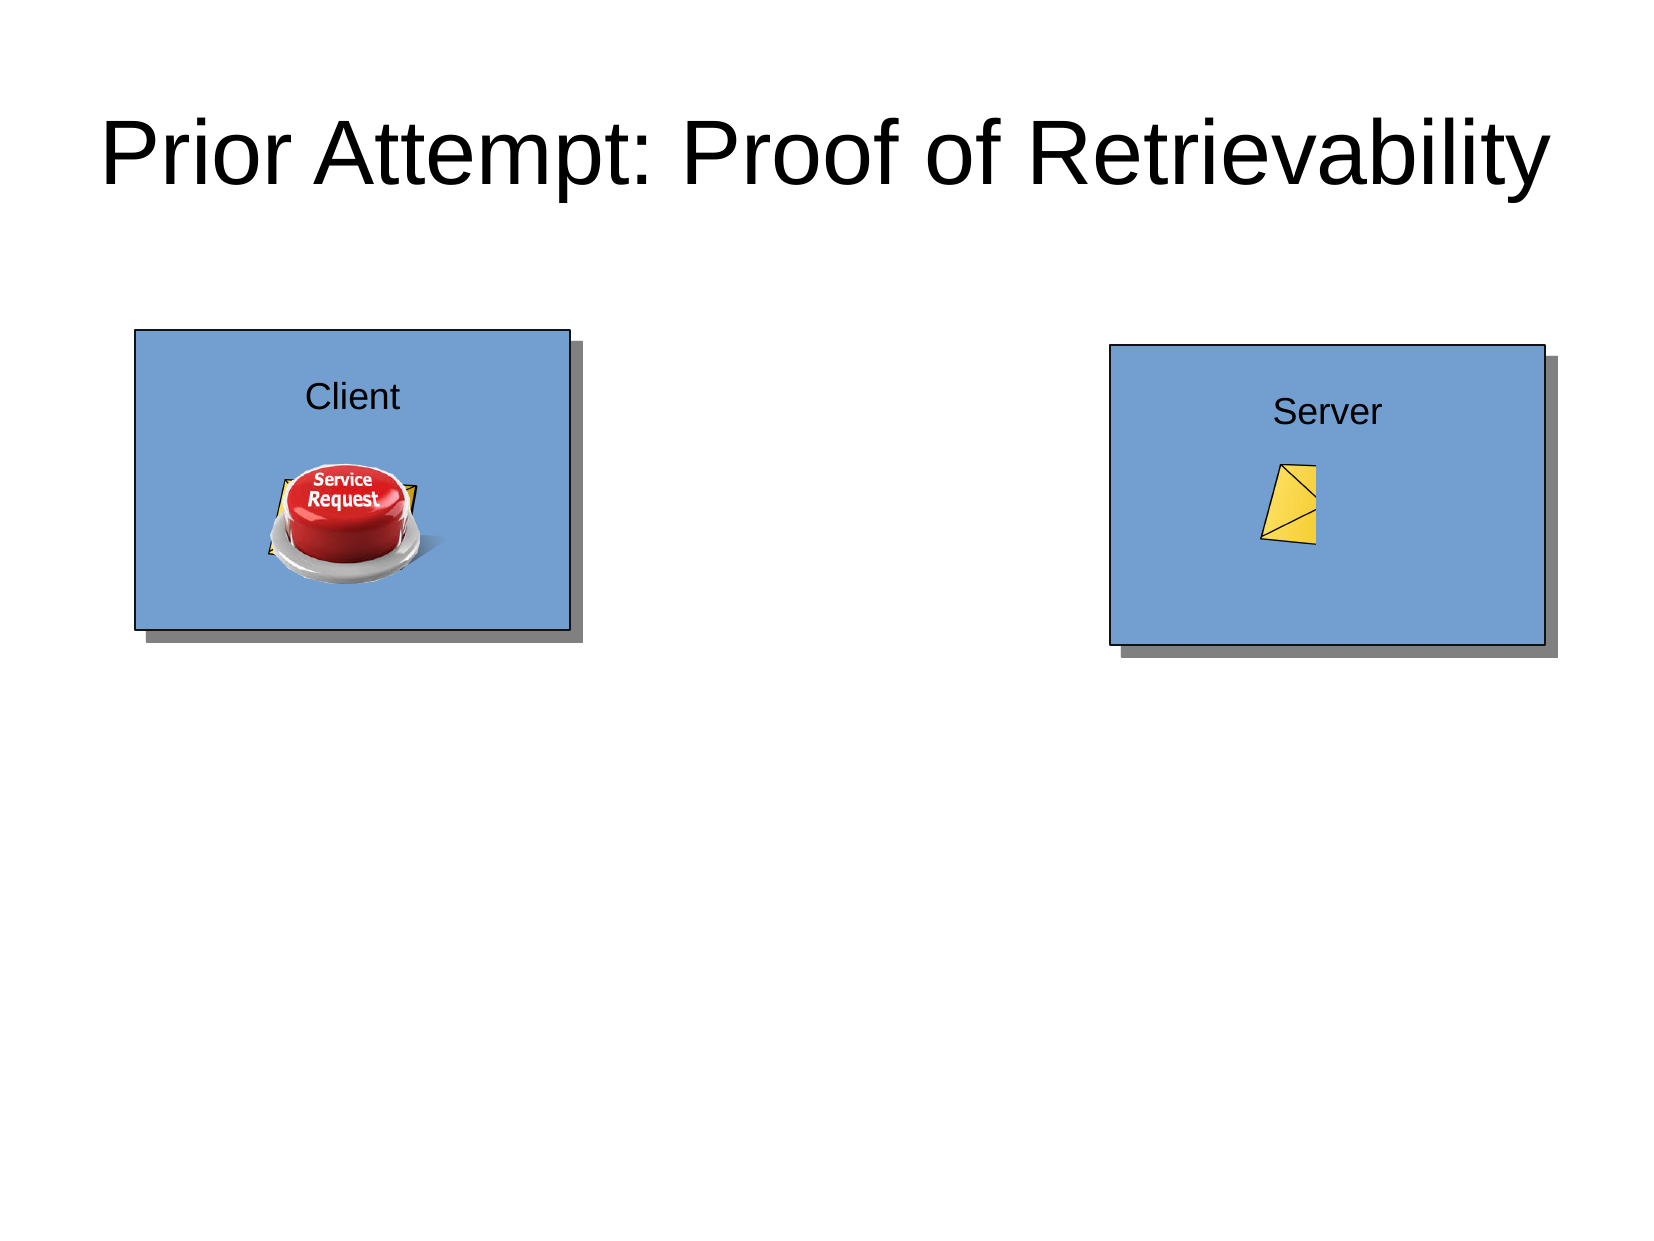

# Prior Attempt: Proof of Retrievability
Client
Server